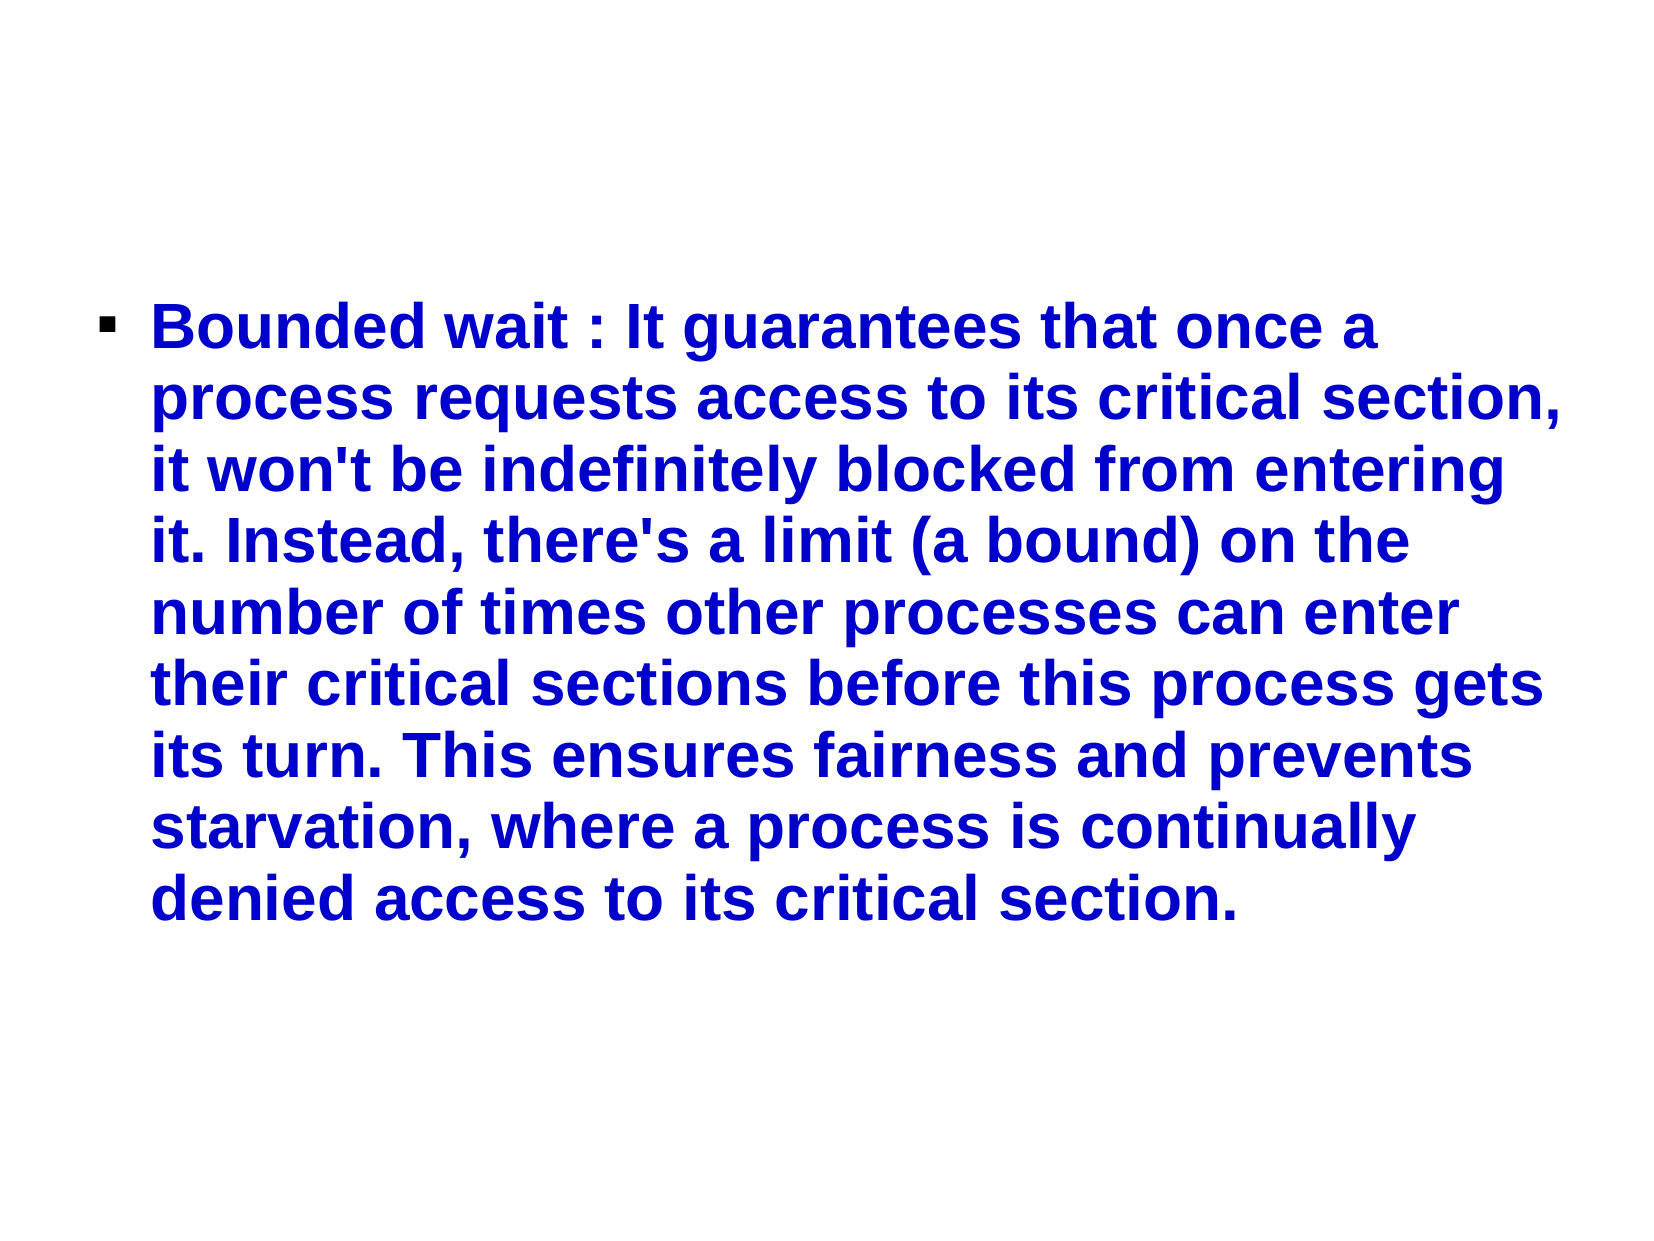

#
Bounded wait : It guarantees that once a process requests access to its critical section, it won't be indefinitely blocked from entering it. Instead, there's a limit (a bound) on the number of times other processes can enter their critical sections before this process gets its turn. This ensures fairness and prevents starvation, where a process is continually denied access to its critical section.